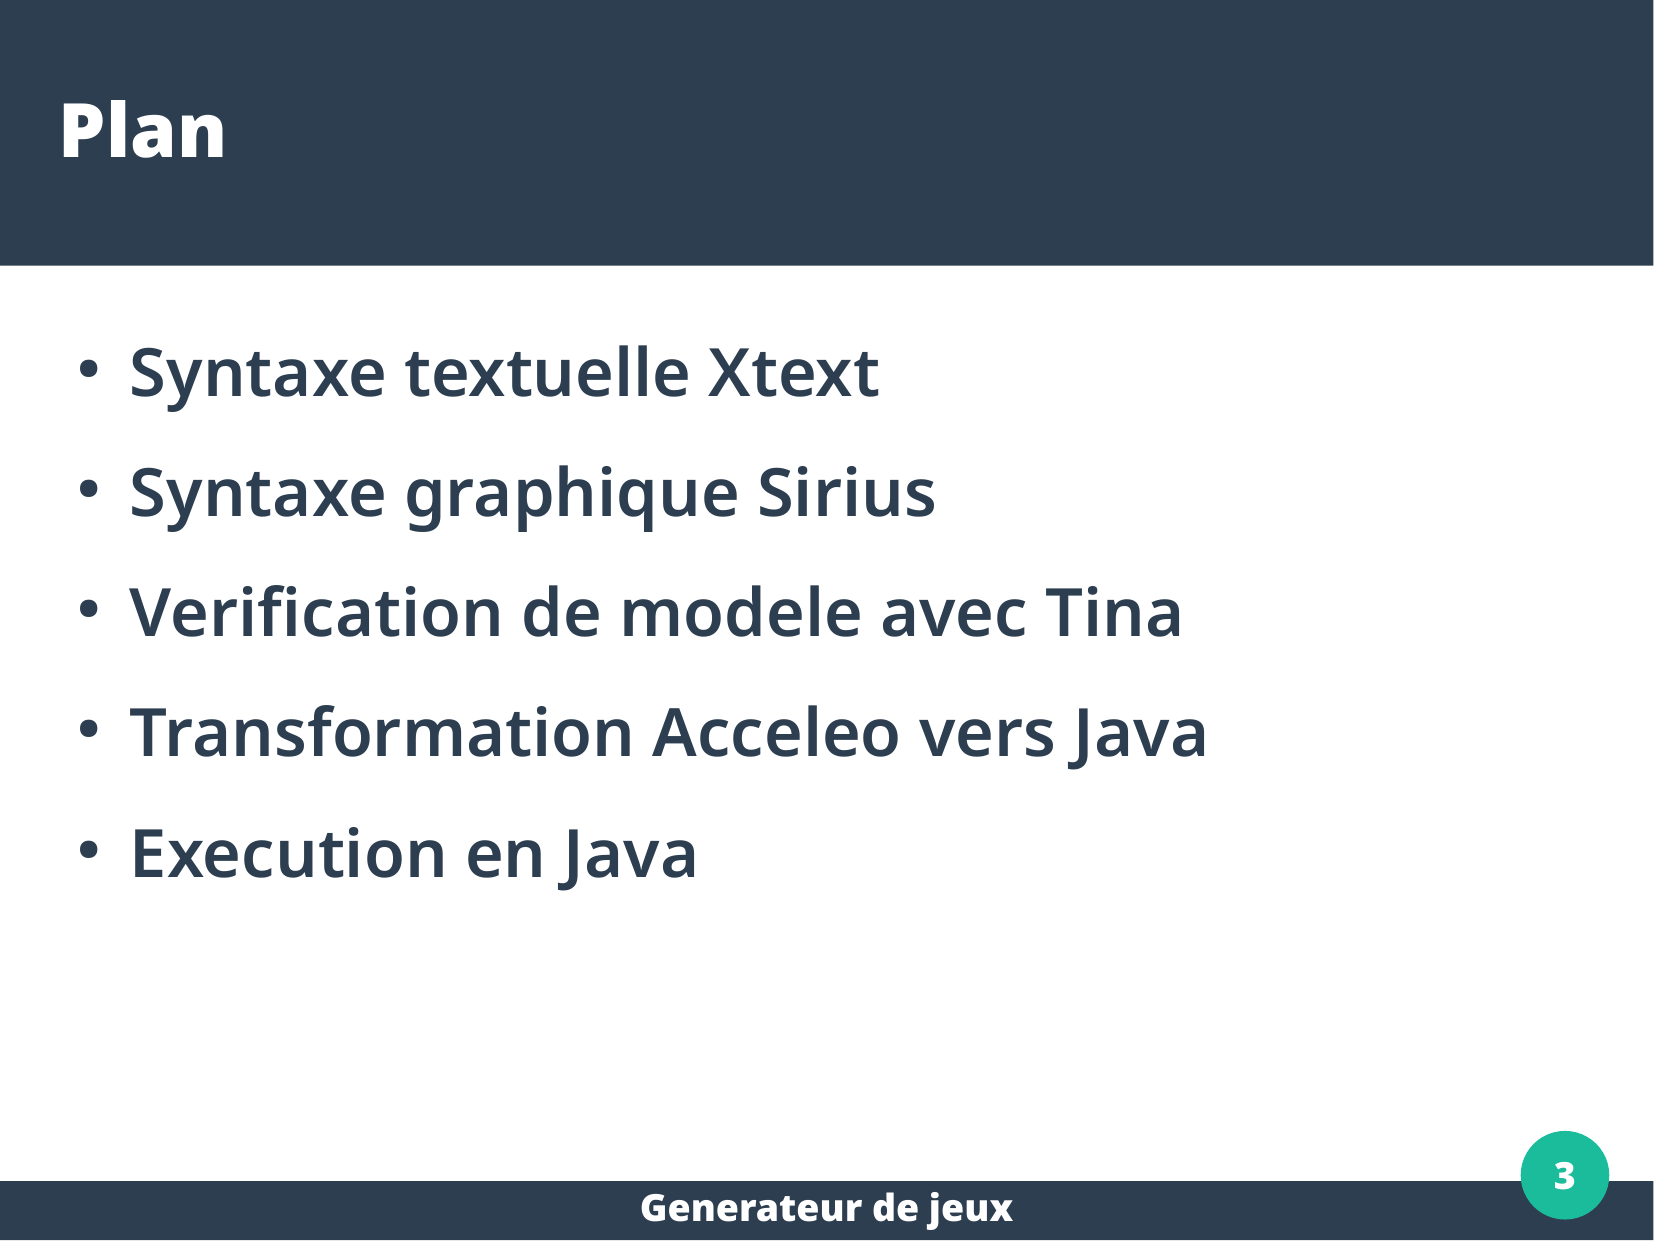

# Plan
Syntaxe textuelle Xtext
Syntaxe graphique Sirius
Verification de modele avec Tina
Transformation Acceleo vers Java
Execution en Java
3
Generateur de jeux